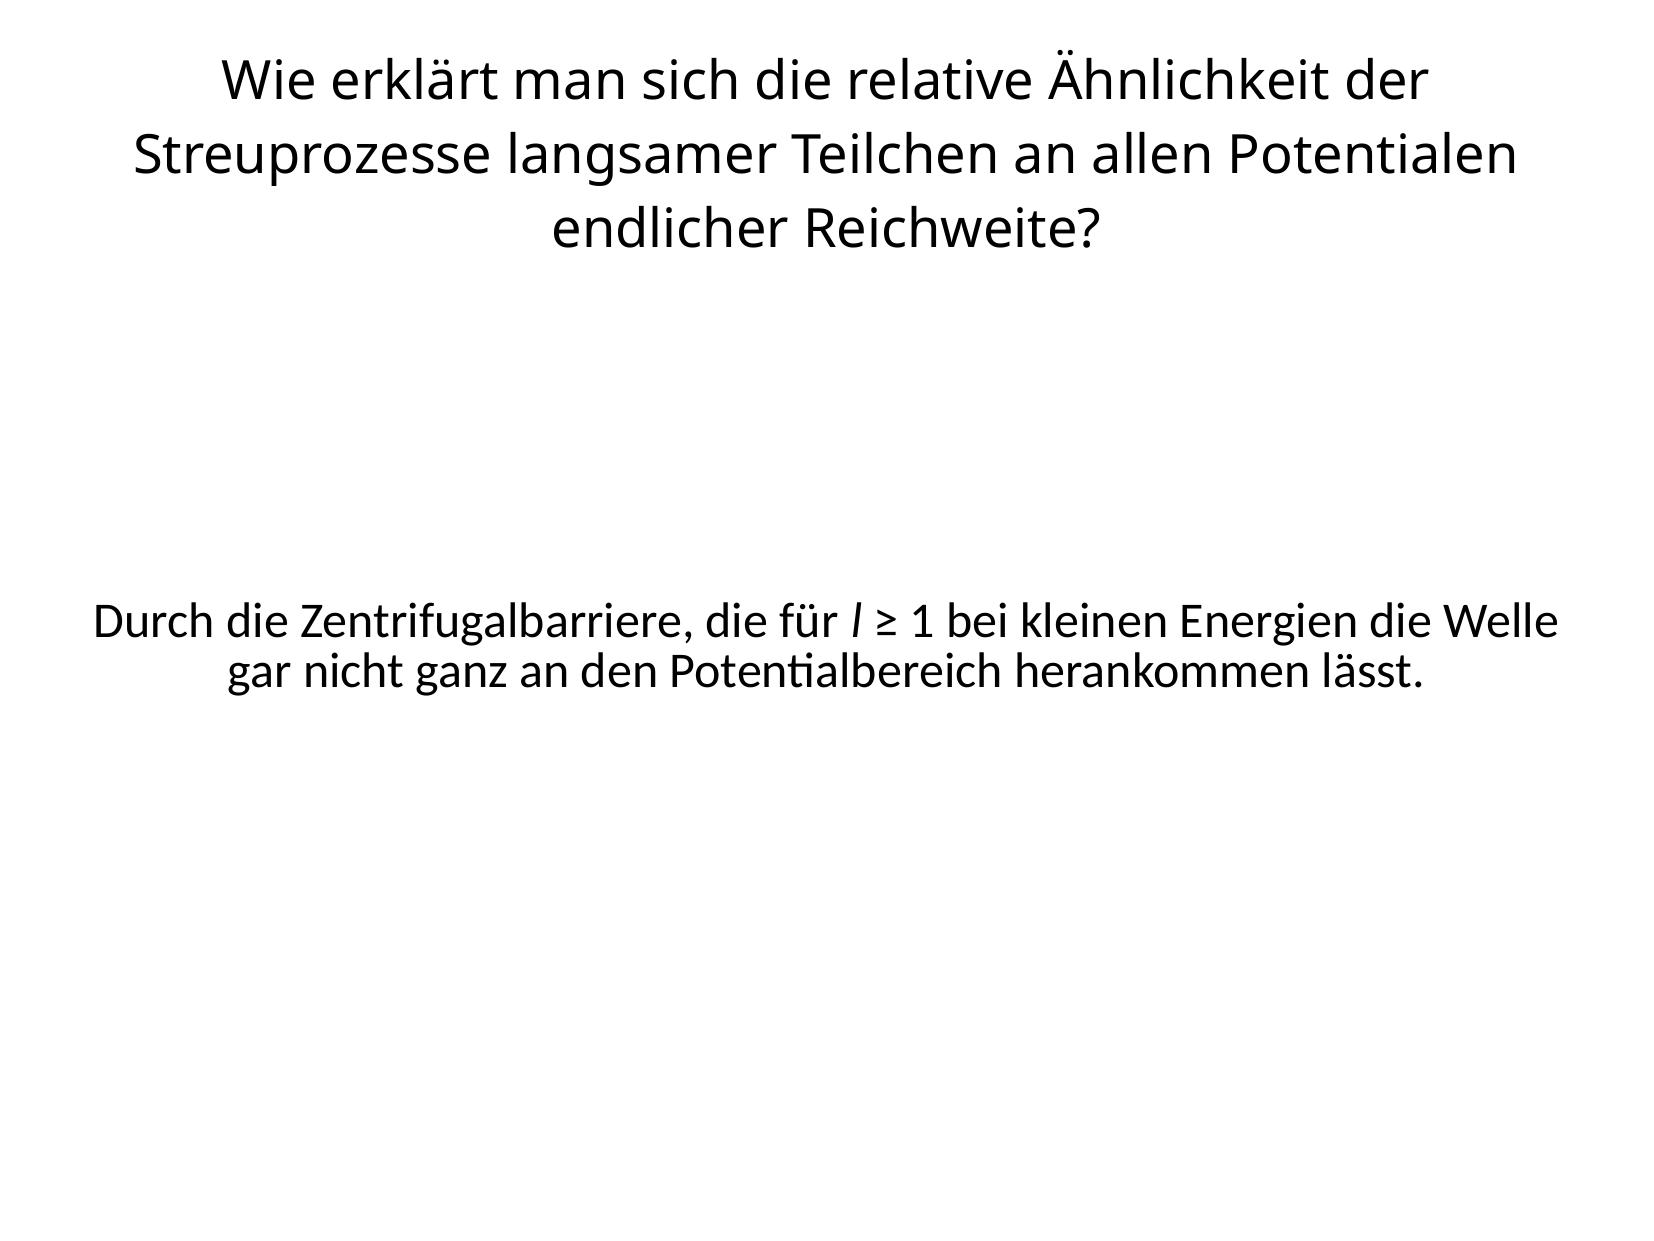

# Wie erklärt man sich die relative Ähnlichkeit der Streuprozesse langsamer Teilchen an allen Potentialen endlicher Reichweite?
Durch die Zentrifugalbarriere, die für l ≥ 1 bei kleinen Energien die Welle gar nicht ganz an den Potentialbereich herankommen lässt.